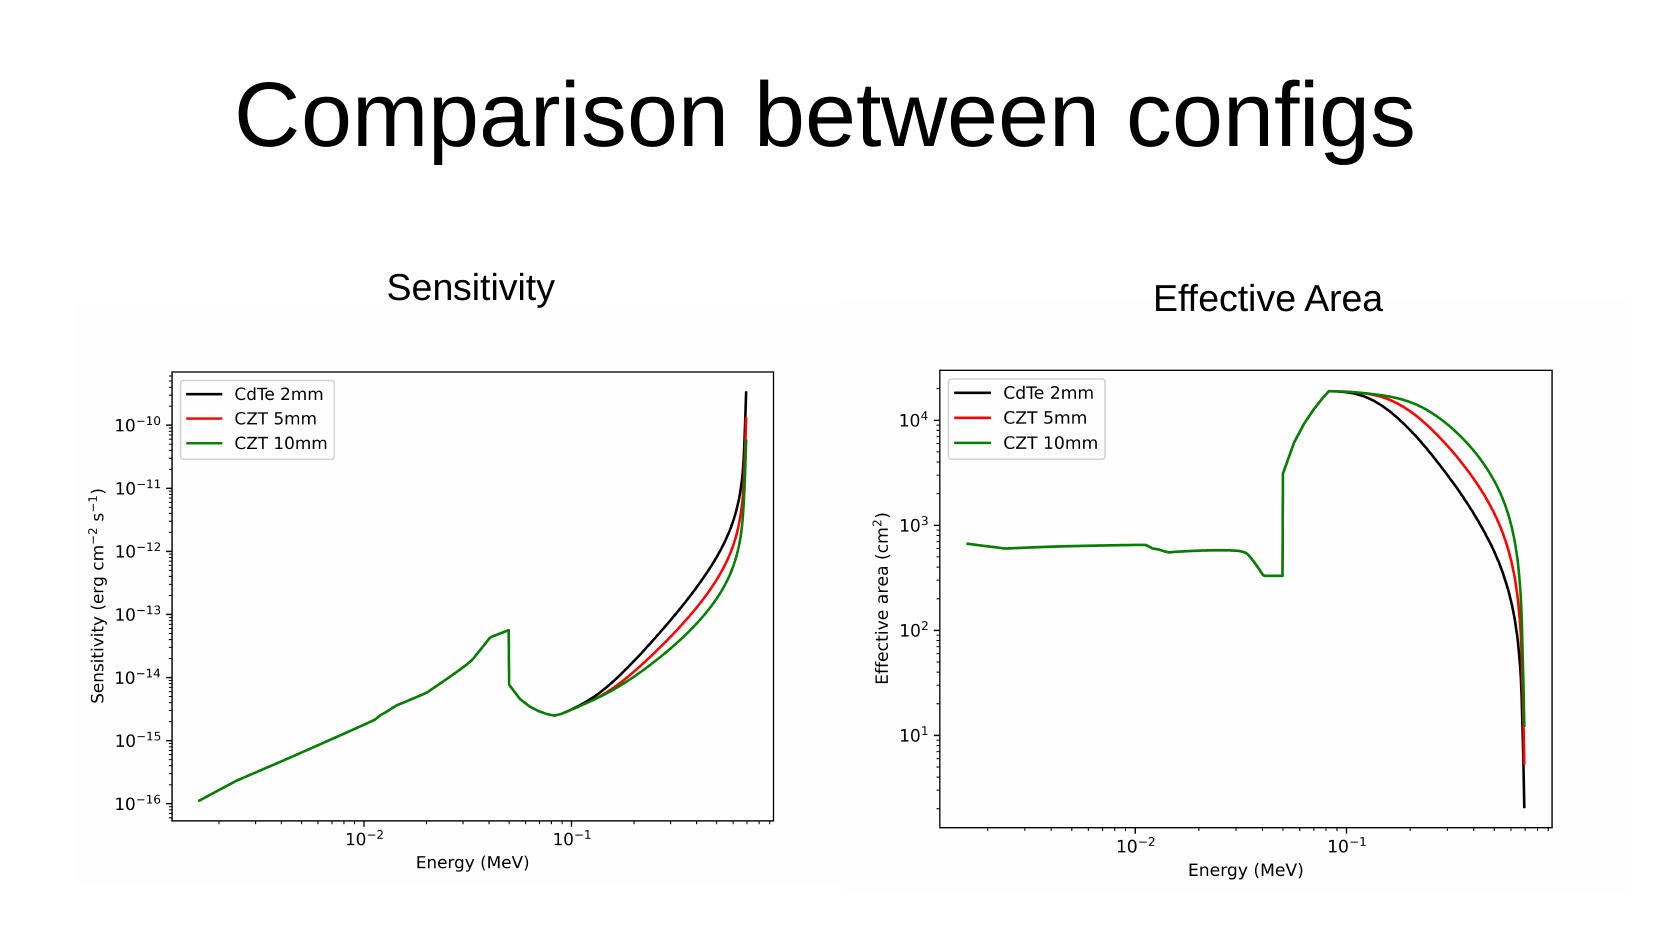

# Comparison between configs
Sensitivity
Effective Area